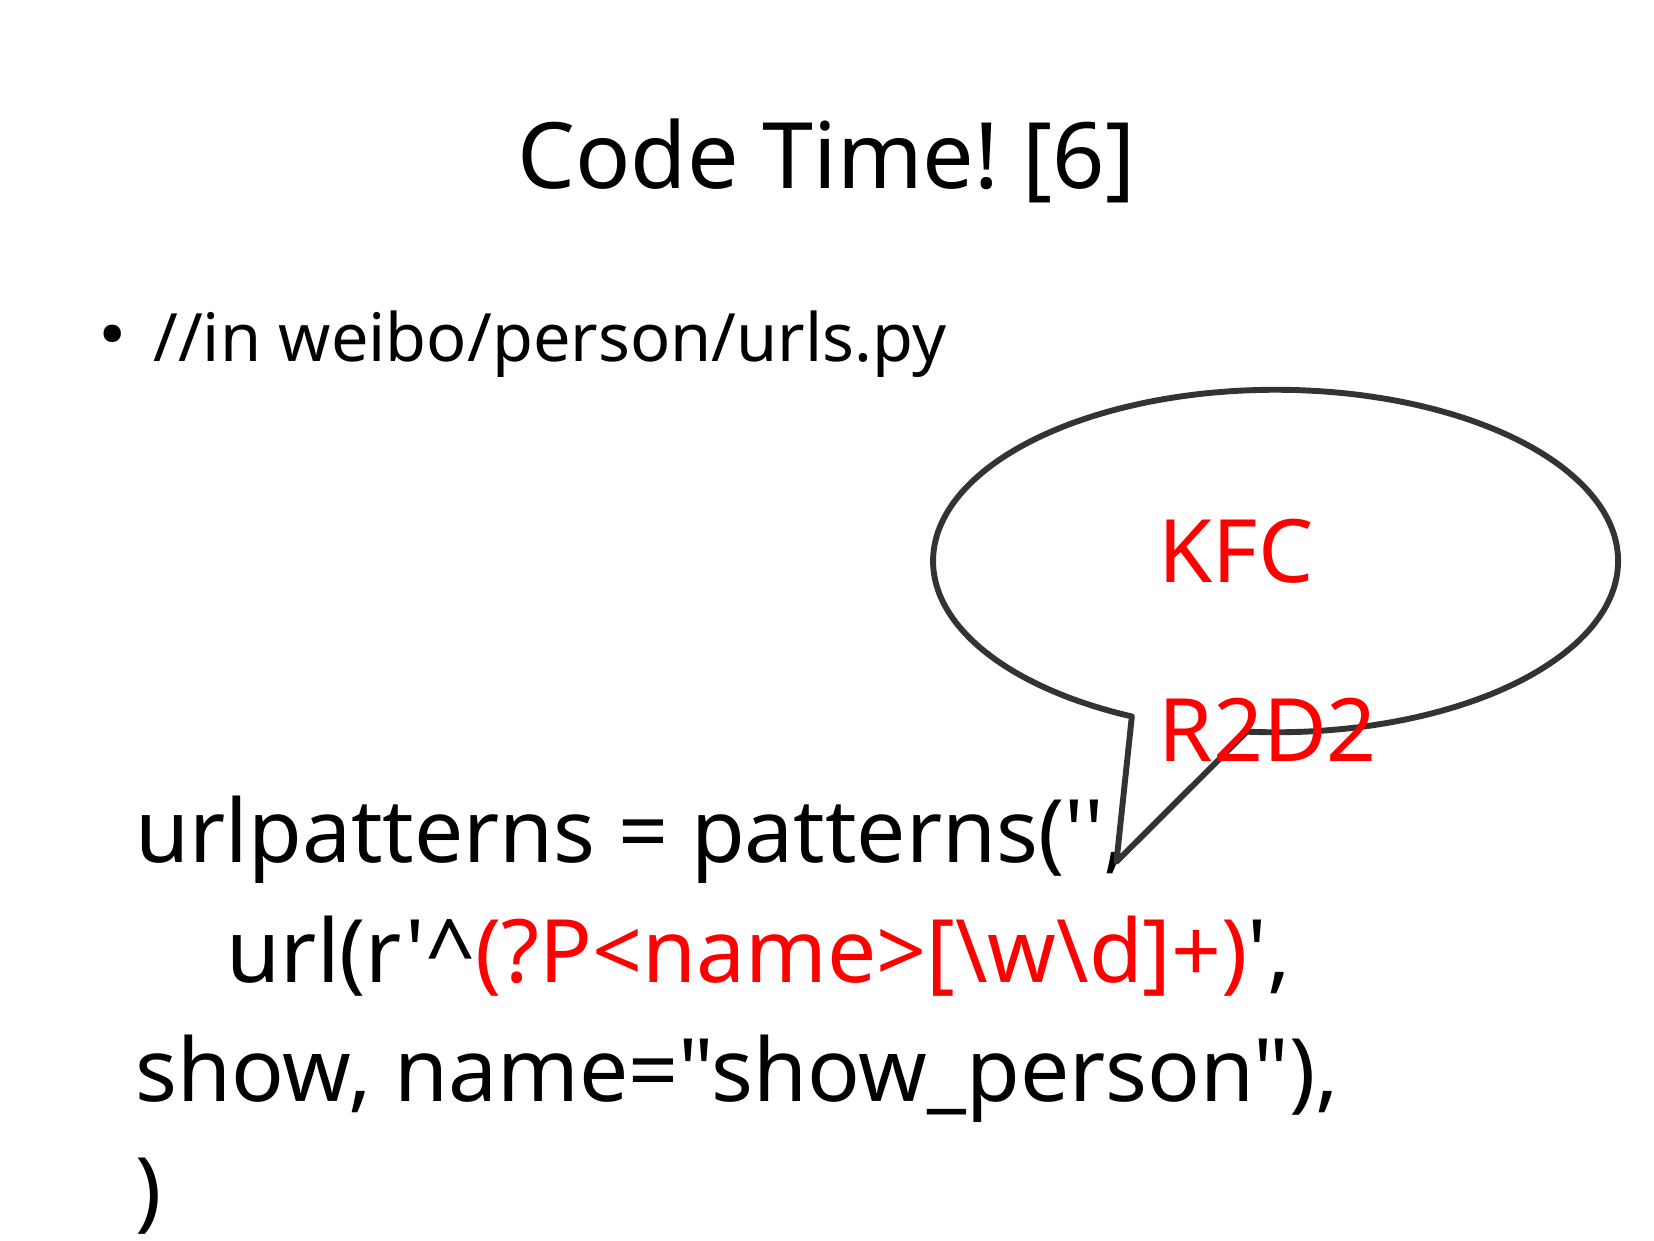

# Code Time! [6]
//in weibo/person/urls.py
KFC
R2D2
urlpatterns = patterns('',
 url(r'^(?P<name>[\w\d]+)',
show, name="show_person"),
)